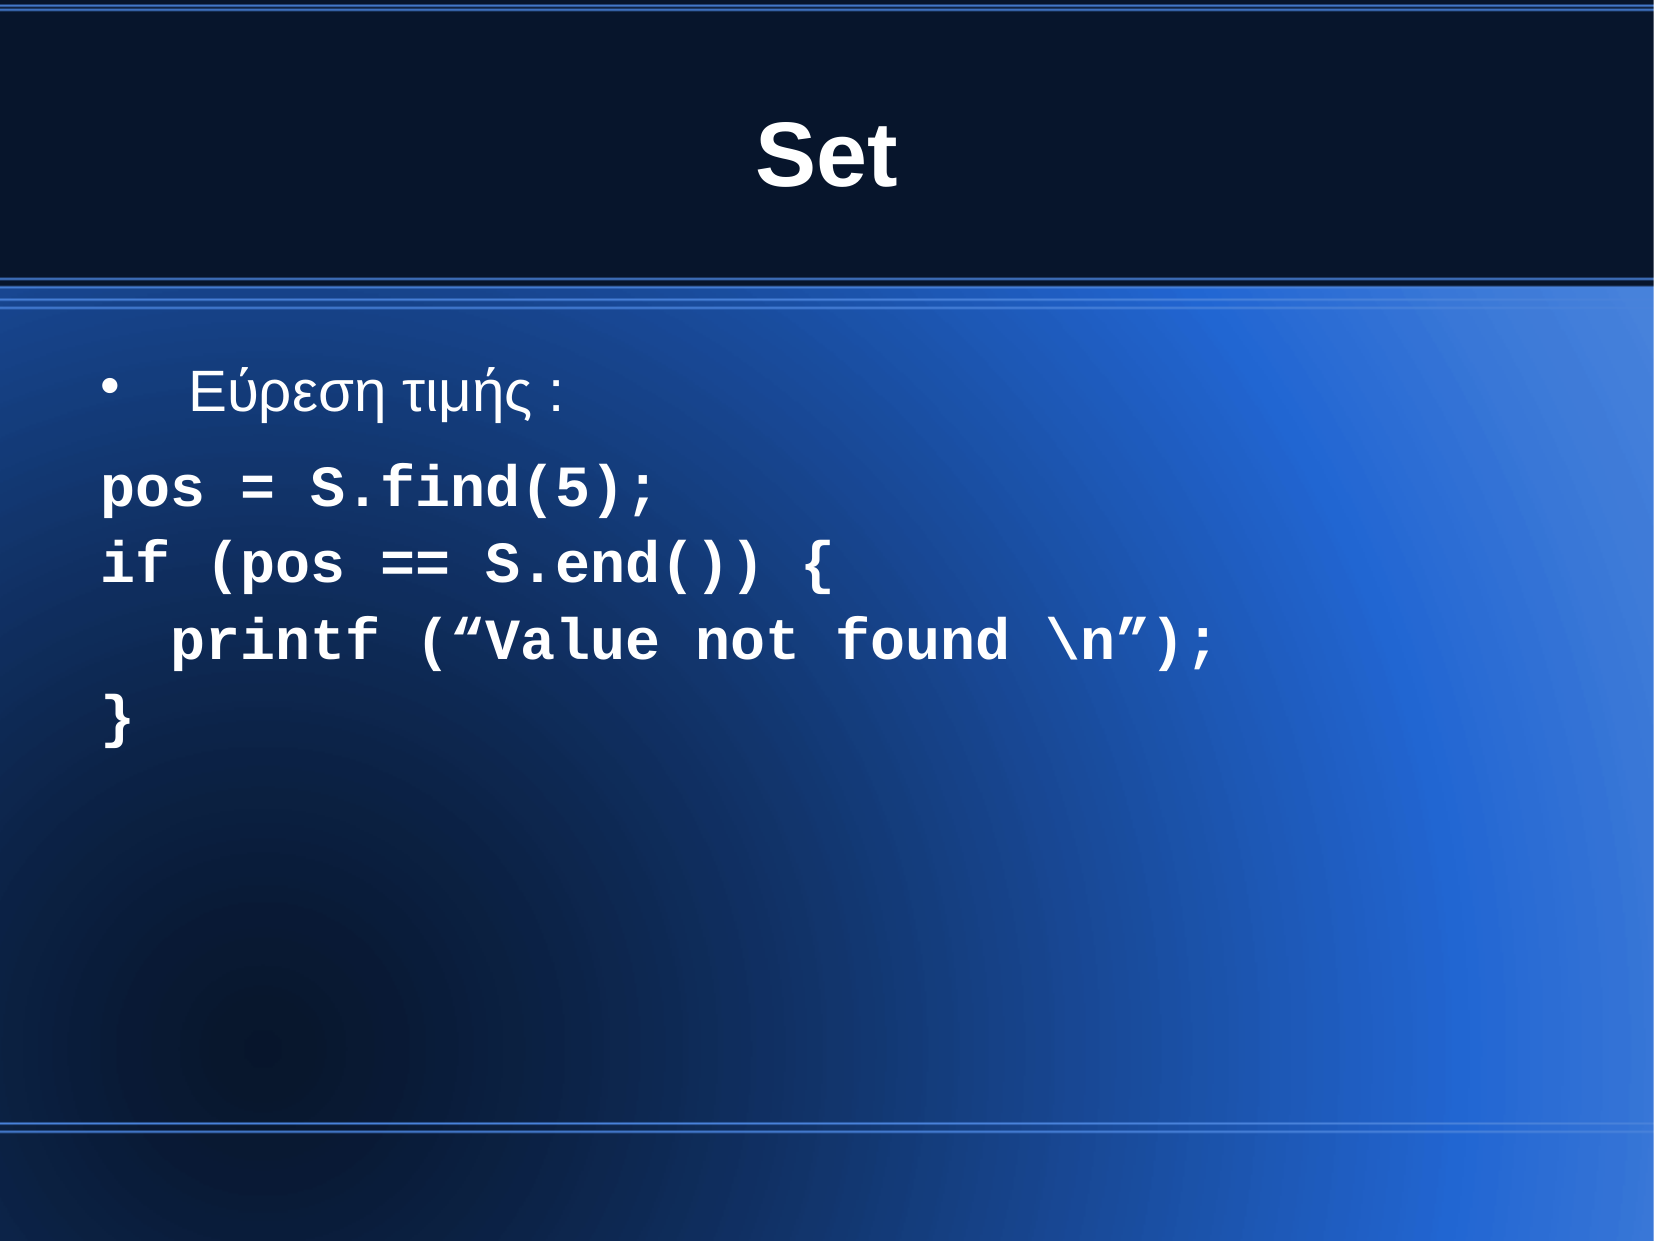

# Set
Εύρεση τιμής :
pos = S.find(5);
if (pos == S.end()) {
 printf (“Value not found \n”);
}